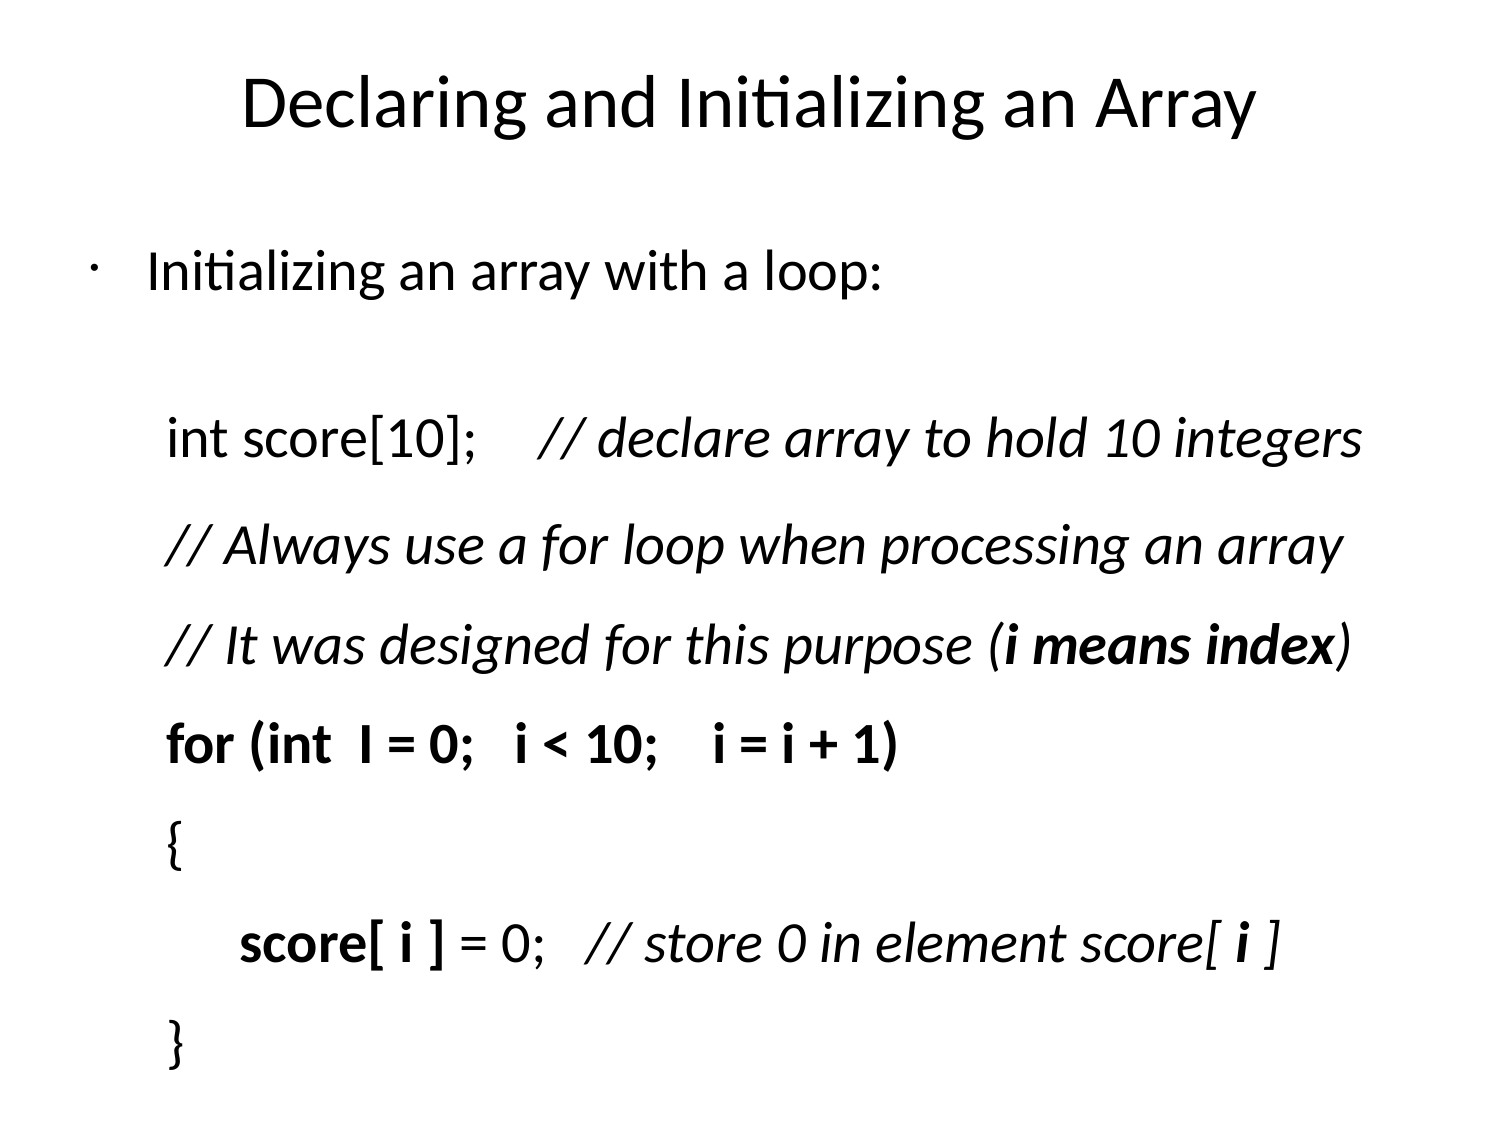

# Declaring and Initializing an Array
Initializing an array with a loop:
int score[10];	// declare array to hold 10 integers
// Always use a for loop when processing an array
// It was designed for this purpose (i means index)
for (int I = 0; i < 10; i = i + 1)
{
	score[ i ] = 0; // store 0 in element score[ i ]
}